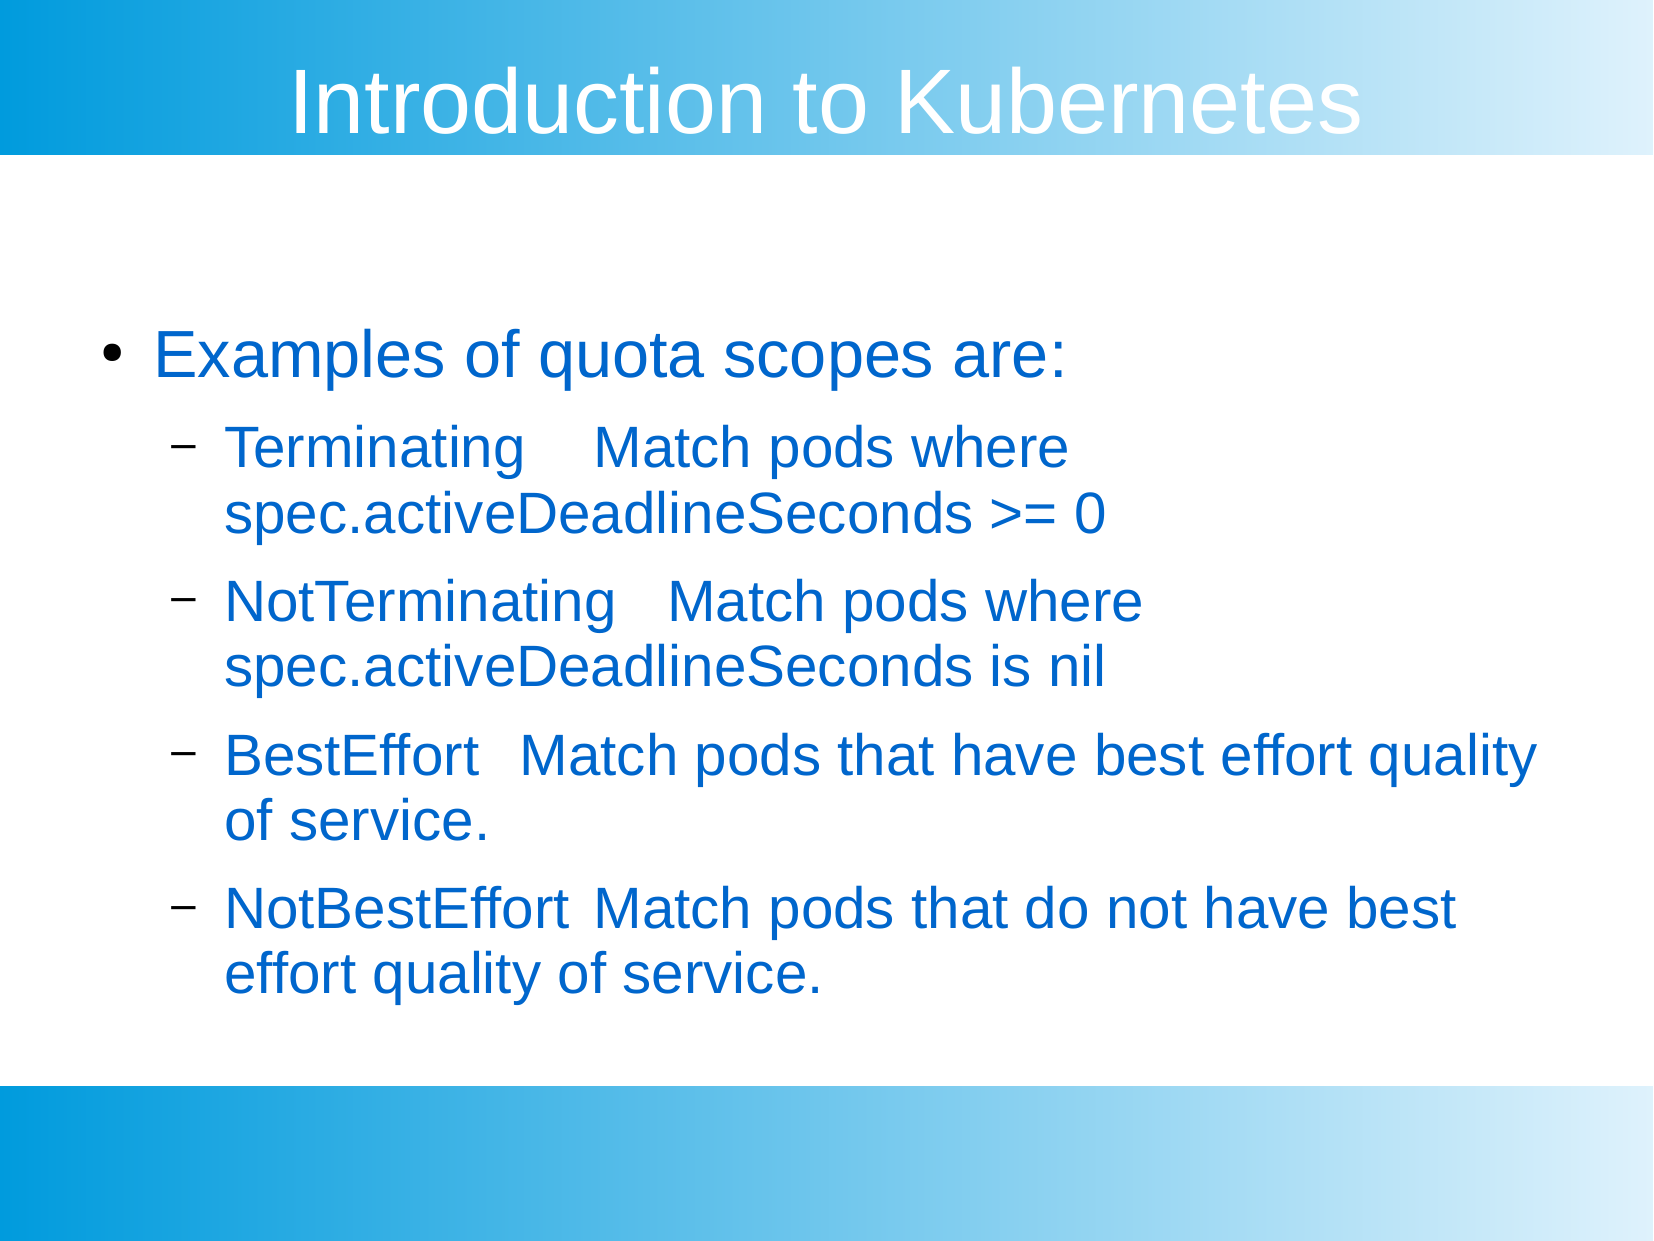

# Introduction to Kubernetes
Examples of quota scopes are:
Terminating	Match pods where spec.activeDeadlineSeconds >= 0
NotTerminating	Match pods where spec.activeDeadlineSeconds is nil
BestEffort	Match pods that have best effort quality of service.
NotBestEffort	Match pods that do not have best effort quality of service.